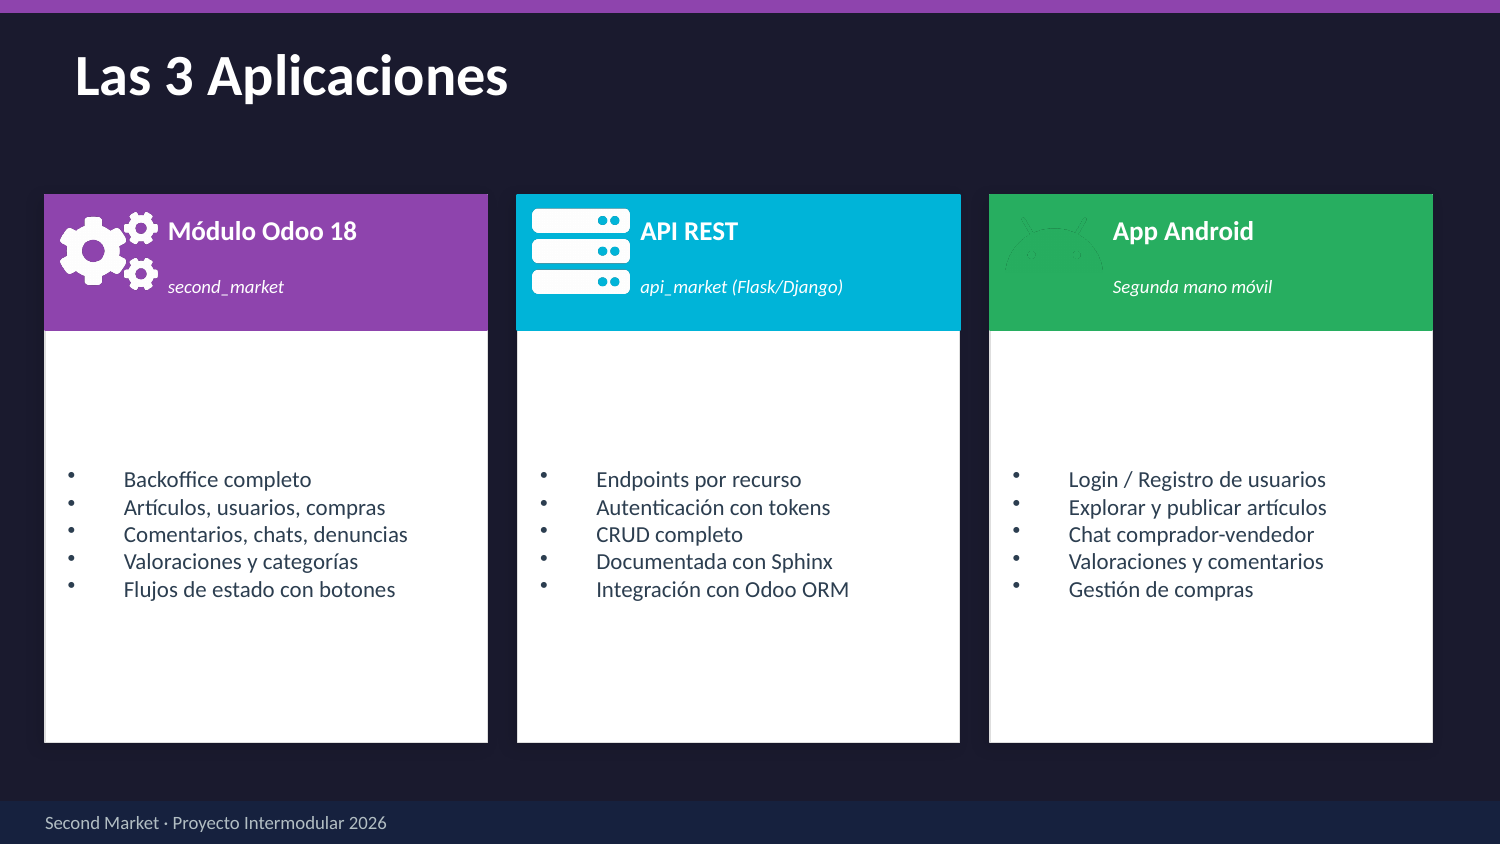

Las 3 Aplicaciones
Módulo Odoo 18
API REST
App Android
second_market
api_market (Flask/Django)
Segunda mano móvil
Backoffice completo
Artículos, usuarios, compras
Comentarios, chats, denuncias
Valoraciones y categorías
Flujos de estado con botones
Endpoints por recurso
Autenticación con tokens
CRUD completo
Documentada con Sphinx
Integración con Odoo ORM
Login / Registro de usuarios
Explorar y publicar artículos
Chat comprador-vendedor
Valoraciones y comentarios
Gestión de compras
Second Market · Proyecto Intermodular 2026